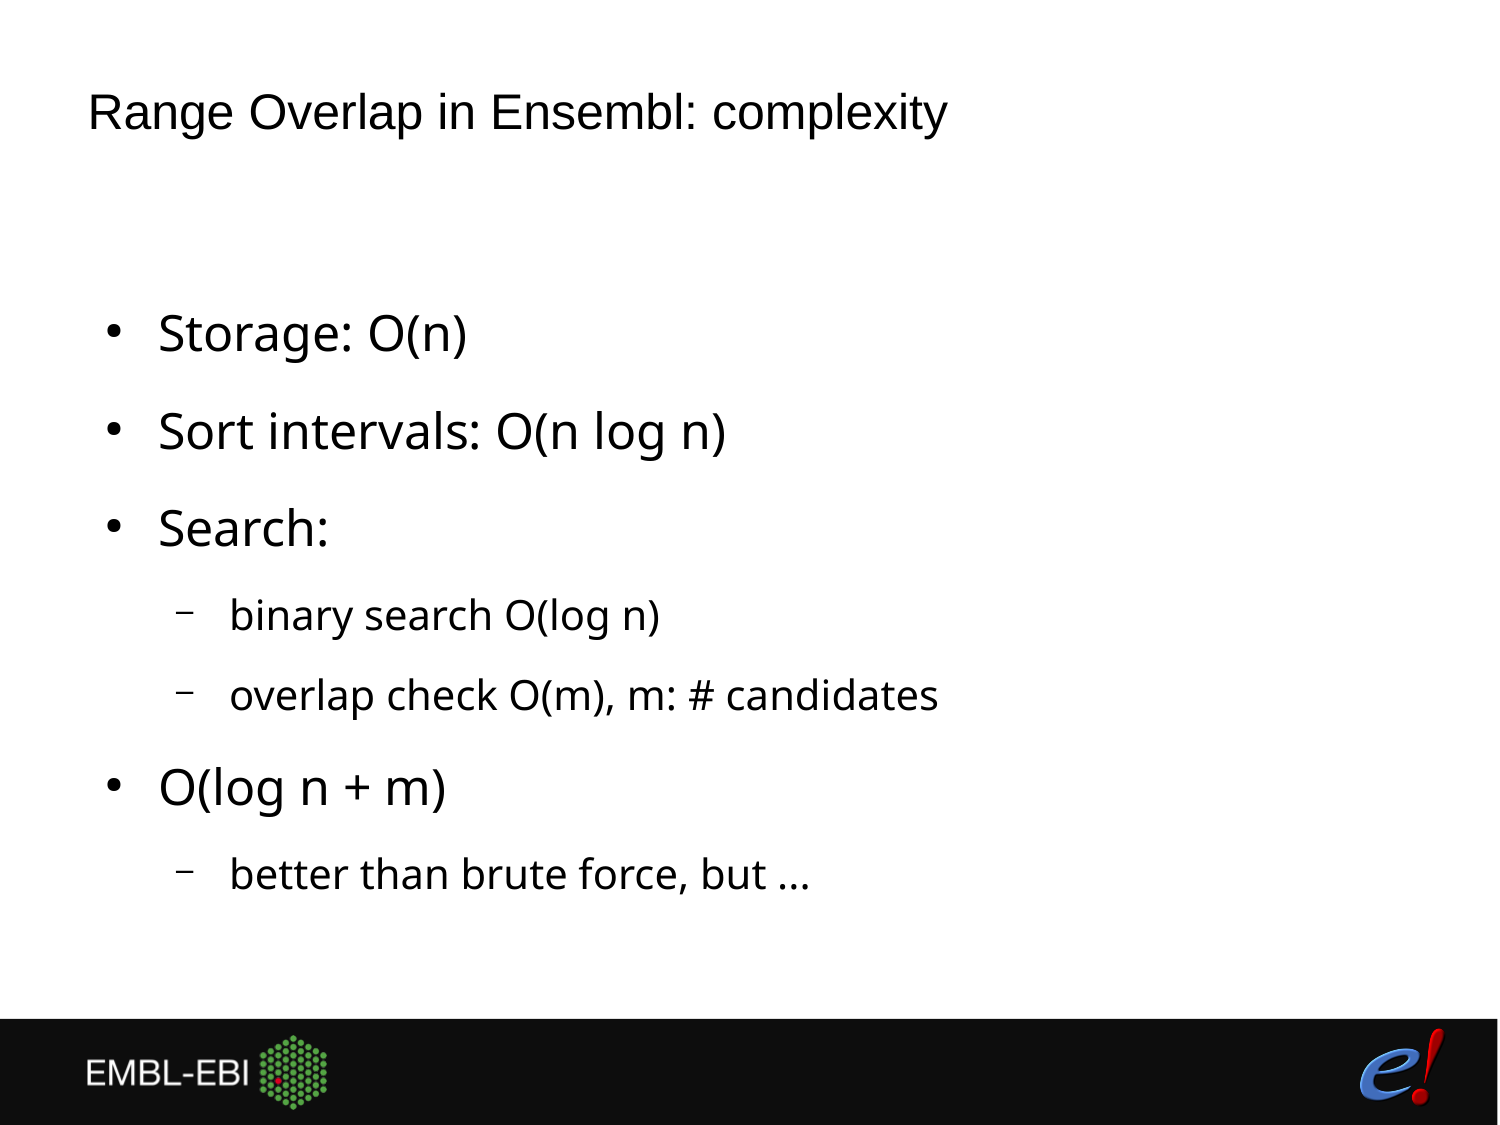

# Range Overlap in Ensembl: complexity
Storage: O(n)
Sort intervals: O(n log n)
Search:
binary search O(log n)
overlap check O(m), m: # candidates
O(log n + m)
better than brute force, but ...